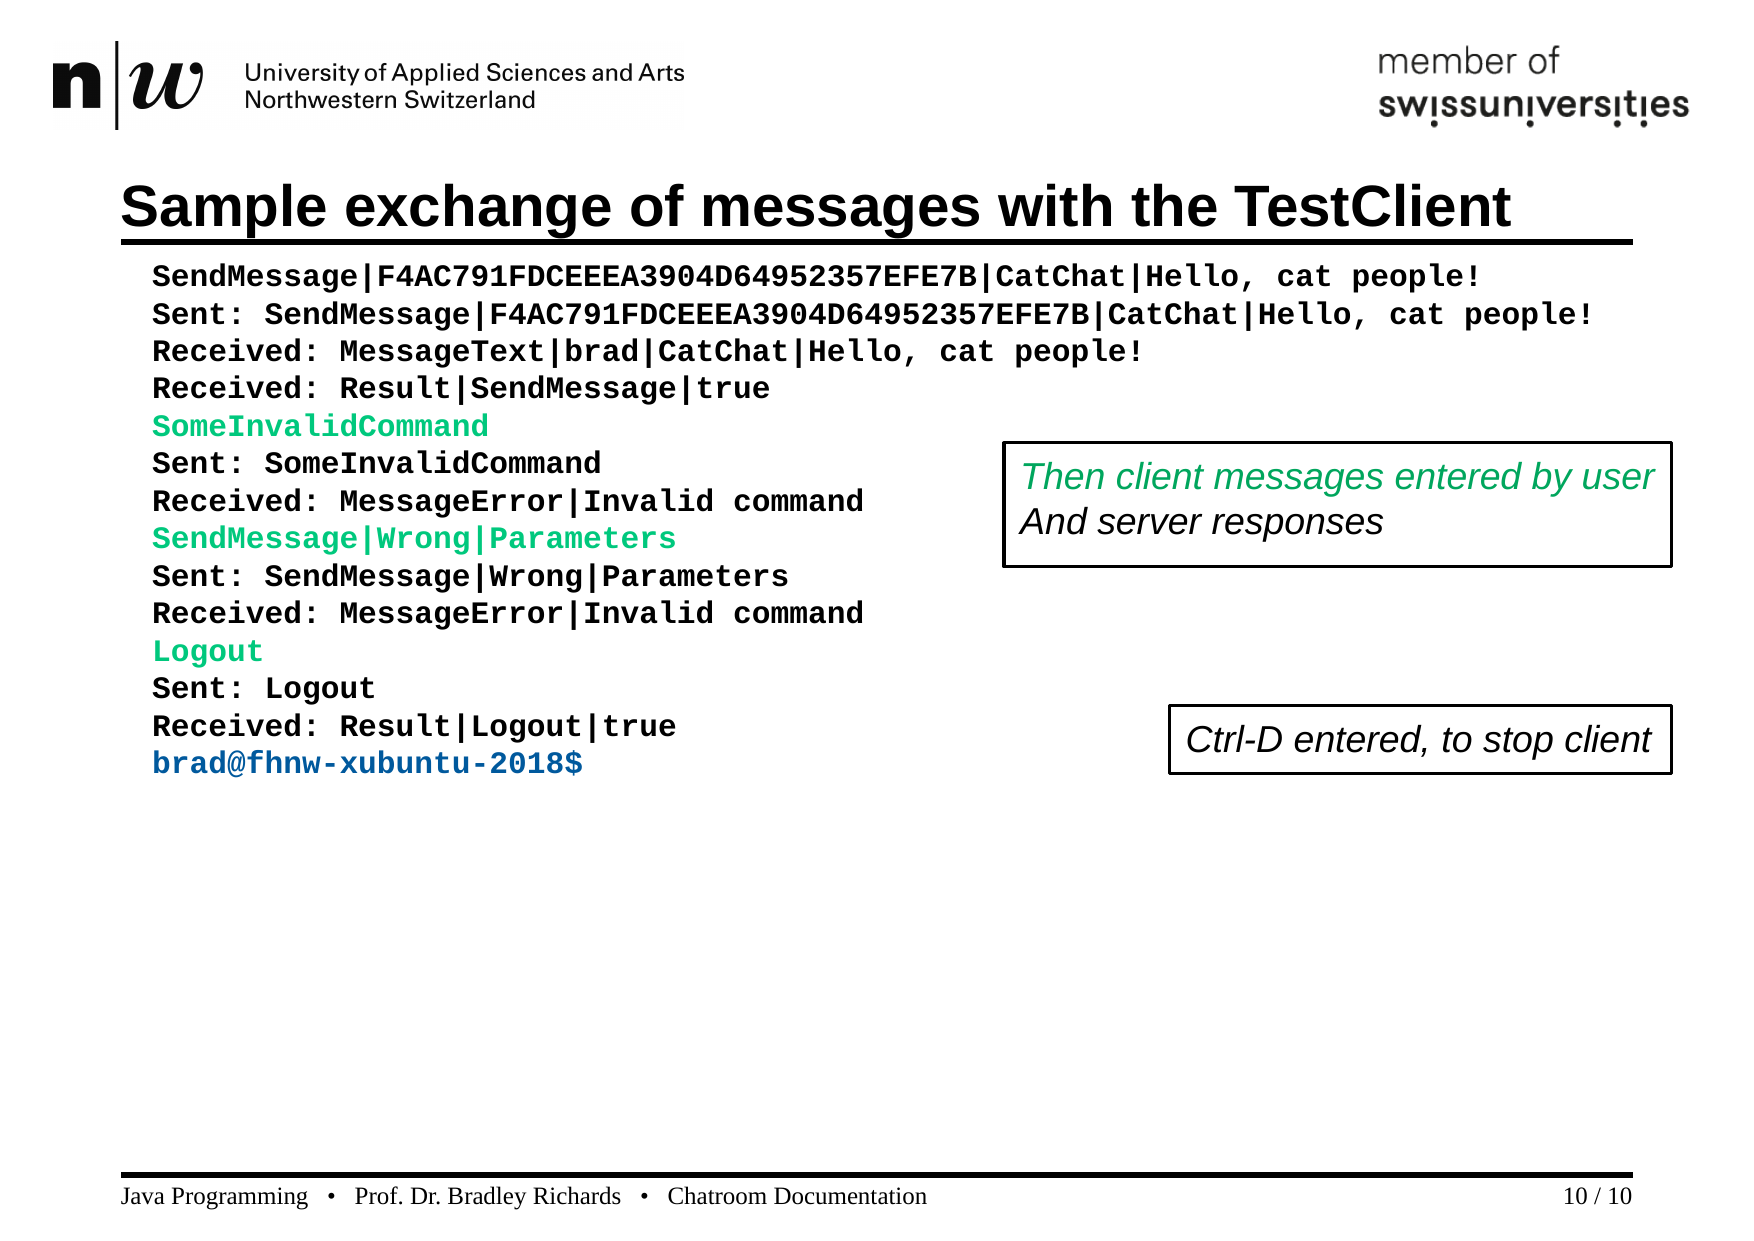

# Sample exchange of messages with the TestClient
SendMessage|F4AC791FDCEEEA3904D64952357EFE7B|CatChat|Hello, cat people!
Sent: SendMessage|F4AC791FDCEEEA3904D64952357EFE7B|CatChat|Hello, cat people!
Received: MessageText|brad|CatChat|Hello, cat people!
Received: Result|SendMessage|true
SomeInvalidCommand
Sent: SomeInvalidCommand
Received: MessageError|Invalid command
SendMessage|Wrong|Parameters
Sent: SendMessage|Wrong|Parameters
Received: MessageError|Invalid command
Logout
Sent: Logout
Received: Result|Logout|true
brad@fhnw-xubuntu-2018$
Then client messages entered by user
And server responses
Ctrl-D entered, to stop client
Java Programming • Prof. Dr. Bradley Richards • Chatroom Documentation
10